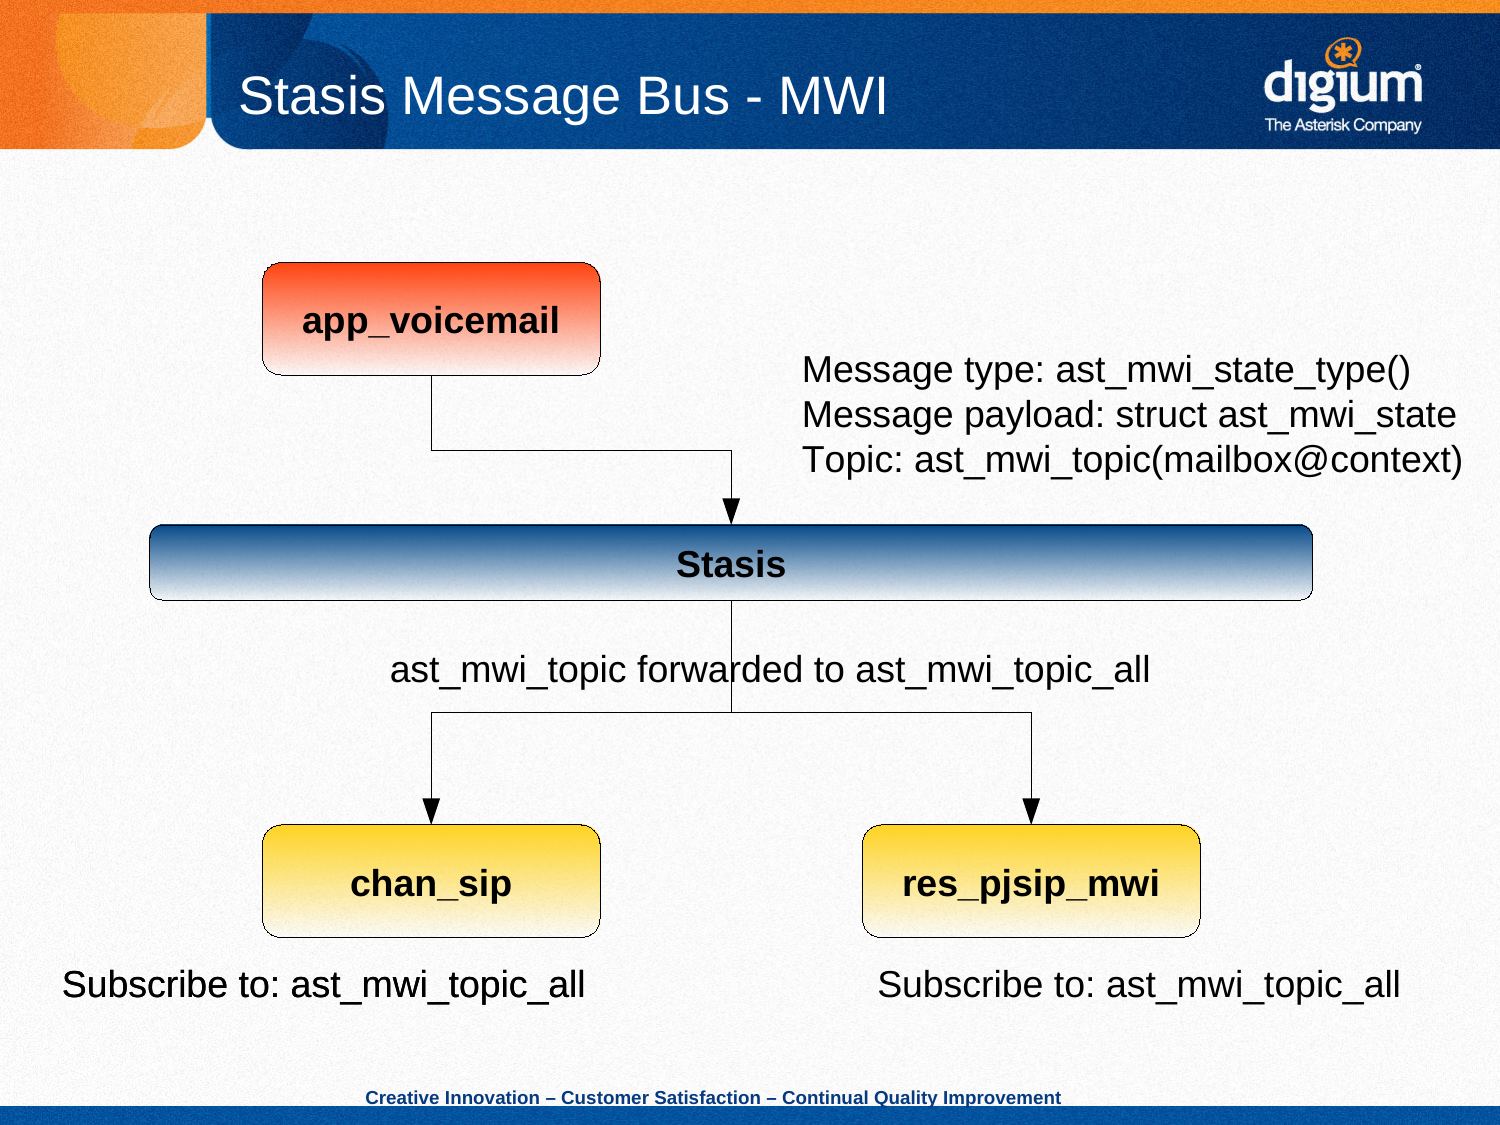

# Stasis Message Bus - MWI
app_voicemail
Message type: ast_mwi_state_type()
Message payload: struct ast_mwi_state
Topic: ast_mwi_topic(mailbox@context)
Stasis
ast_mwi_topic forwarded to ast_mwi_topic_all
chan_sip
res_pjsip_mwi
Subscribe to: ast_mwi_topic_all
Subscribe to: ast_mwi_topic_all
Subscribe to: ast_mwi_topic_all